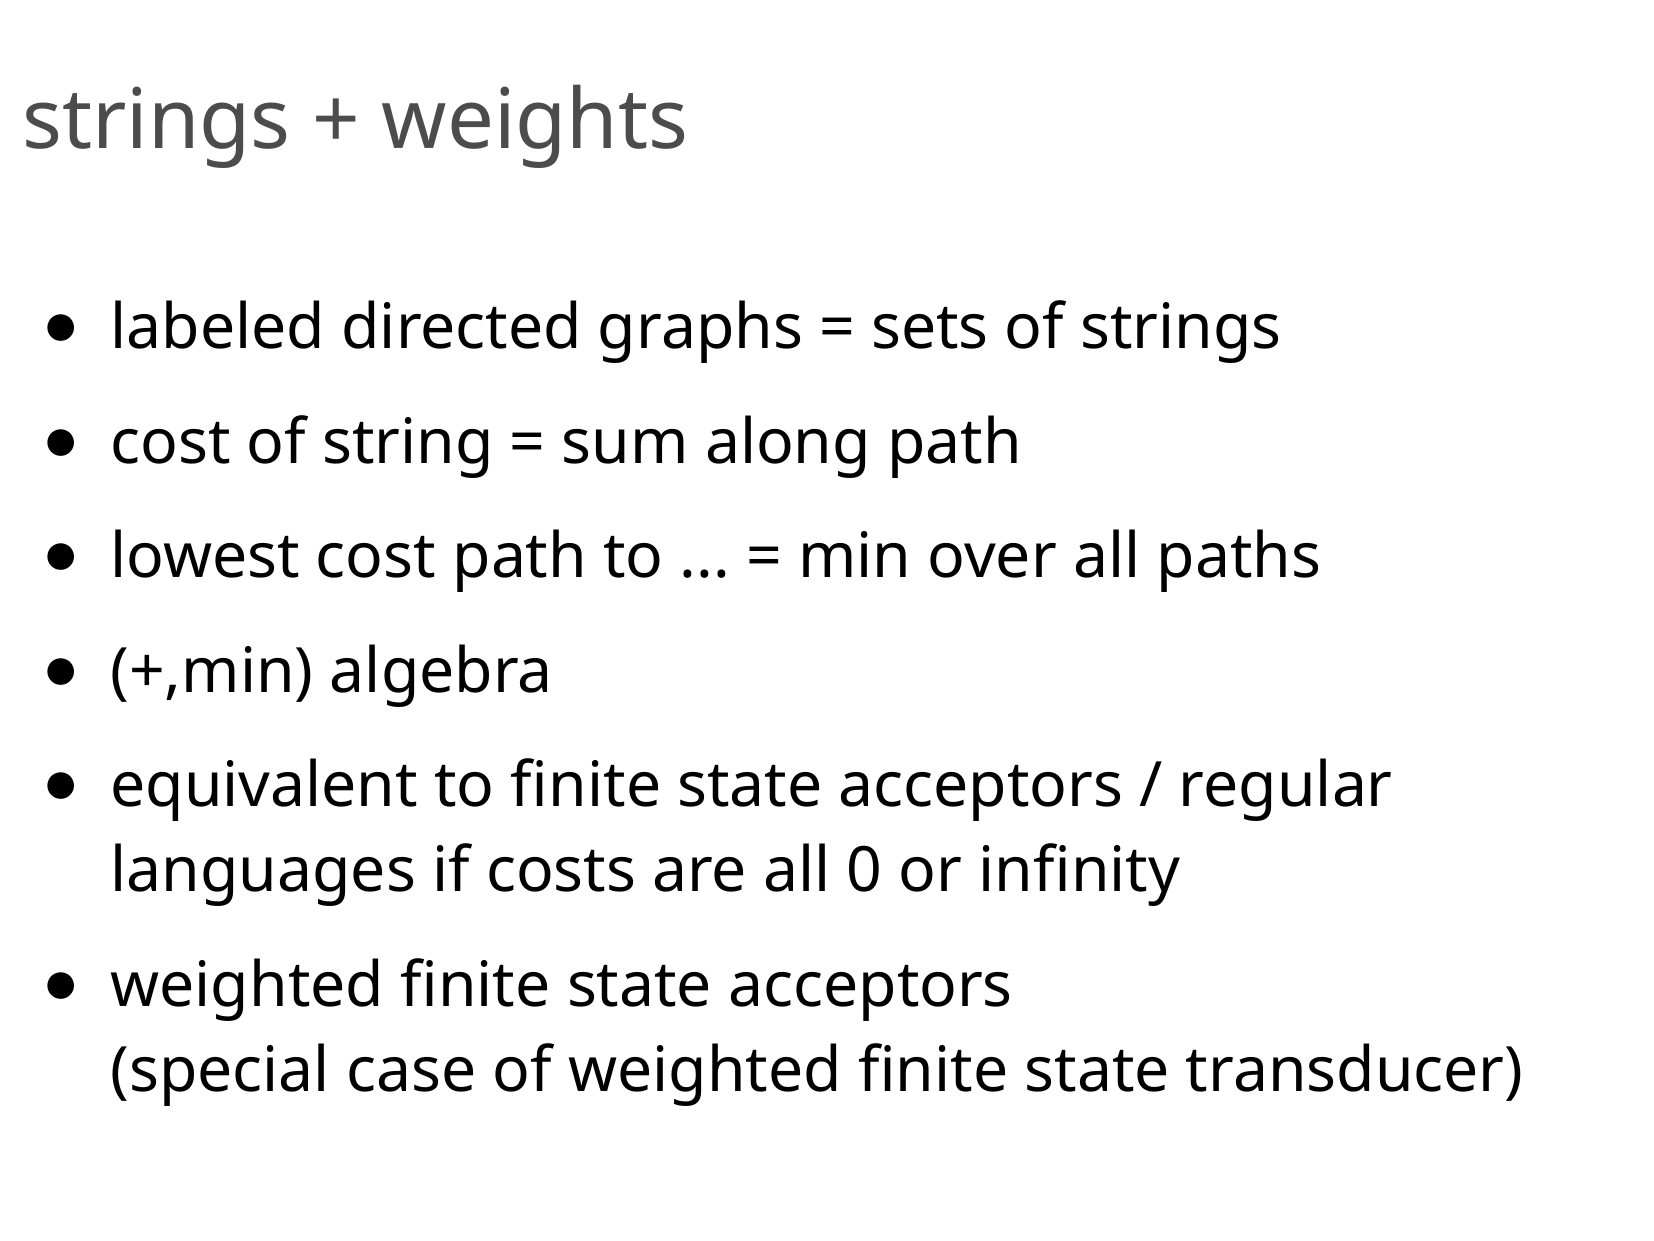

# strings + weights
labeled directed graphs = sets of strings
cost of string = sum along path
lowest cost path to ... = min over all paths
(+,min) algebra
equivalent to finite state acceptors / regular languages if costs are all 0 or infinity
weighted finite state acceptors
(special case of weighted finite state transducer)